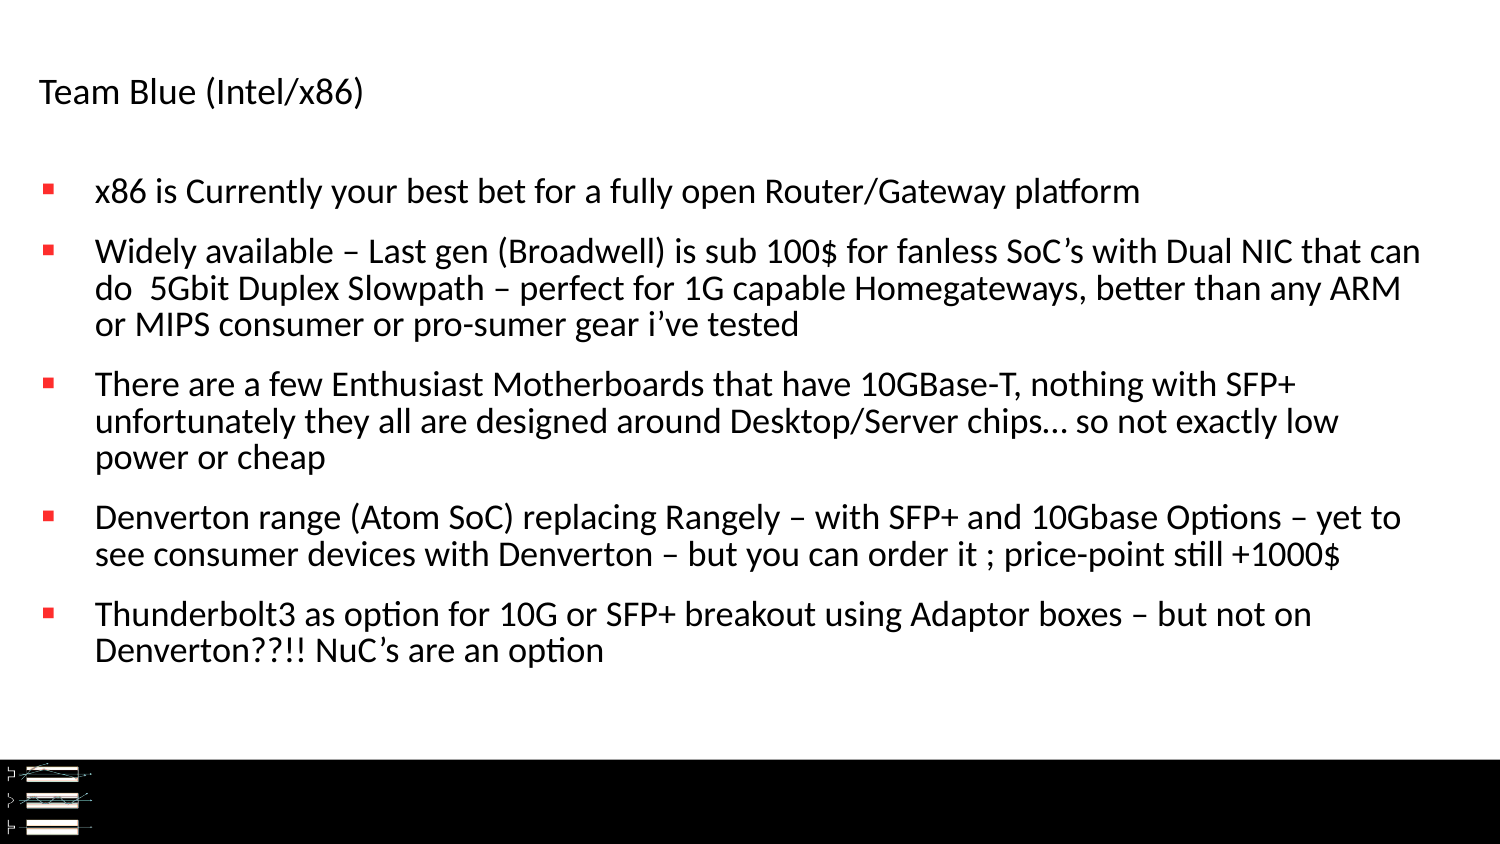

# Team Blue (Intel/x86)
x86 is Currently your best bet for a fully open Router/Gateway platform
Widely available – Last gen (Broadwell) is sub 100$ for fanless SoC’s with Dual NIC that can do 5Gbit Duplex Slowpath – perfect for 1G capable Homegateways, better than any ARM or MIPS consumer or pro-sumer gear i’ve tested
There are a few Enthusiast Motherboards that have 10GBase-T, nothing with SFP+ unfortunately they all are designed around Desktop/Server chips… so not exactly low power or cheap
Denverton range (Atom SoC) replacing Rangely – with SFP+ and 10Gbase Options – yet to see consumer devices with Denverton – but you can order it ; price-point still +1000$
Thunderbolt3 as option for 10G or SFP+ breakout using Adaptor boxes – but not on Denverton??!! NuC’s are an option